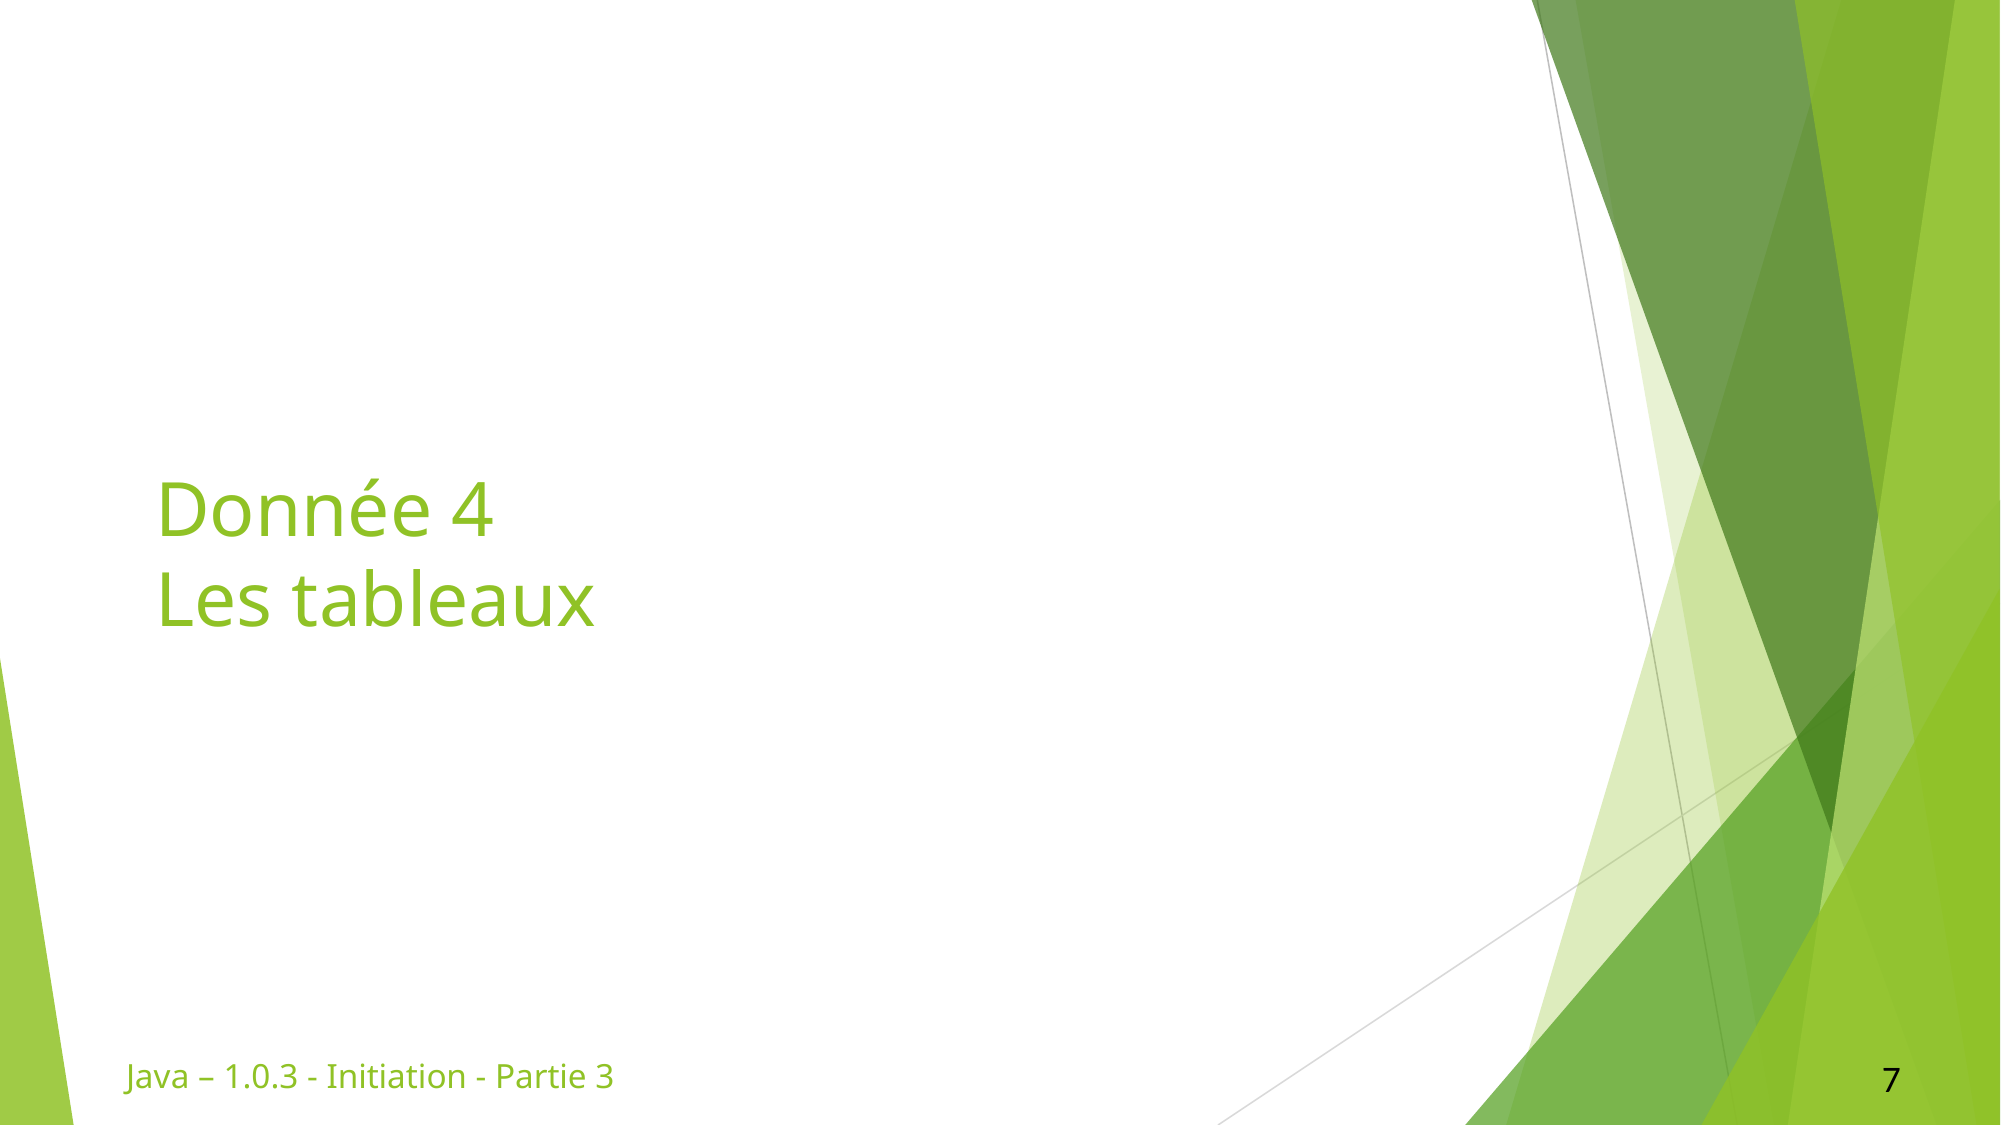

# Donnée 4 Les tableaux
Java – 1.0.3 - Initiation - Partie 3